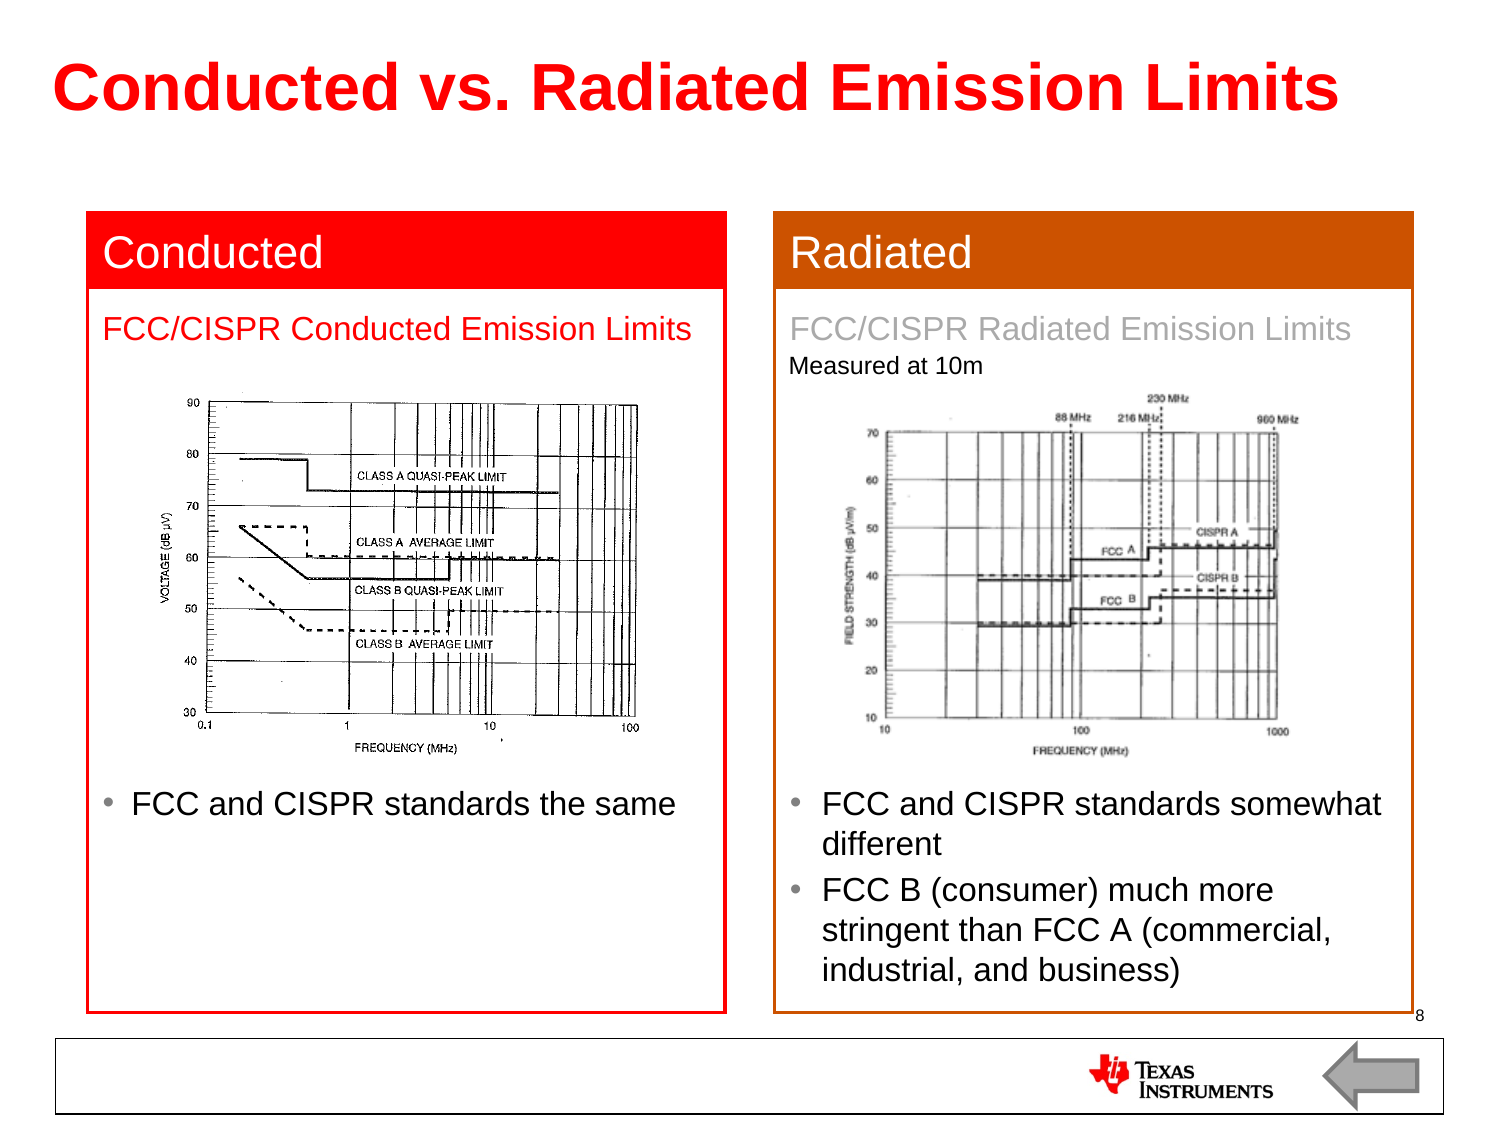

# Conducted vs. Radiated Emission Limits
Conducted
Radiated
FCC/CISPR Conducted Emission Limits
FCC/CISPR Radiated Emission Limits
Measured at 10m
FCC and CISPR standards the same
FCC and CISPR standards somewhat different
FCC B (consumer) much more stringent than FCC A (commercial, industrial, and business)